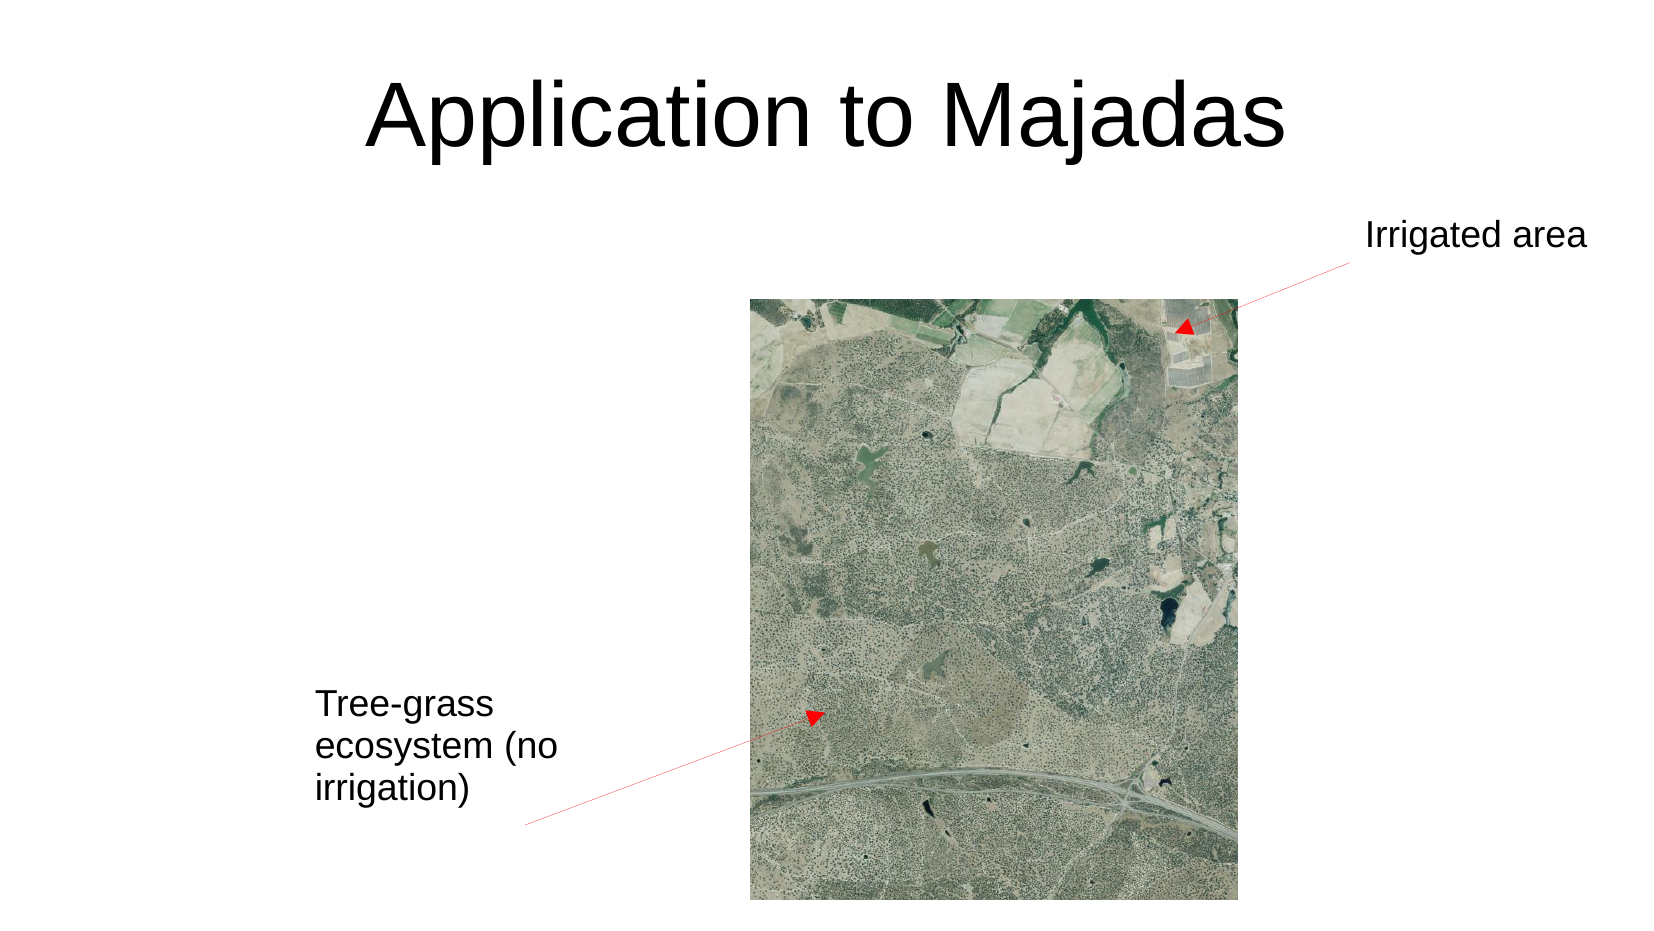

# Application to Majadas
Irrigated area
Tree-grass ecosystem (no irrigation)